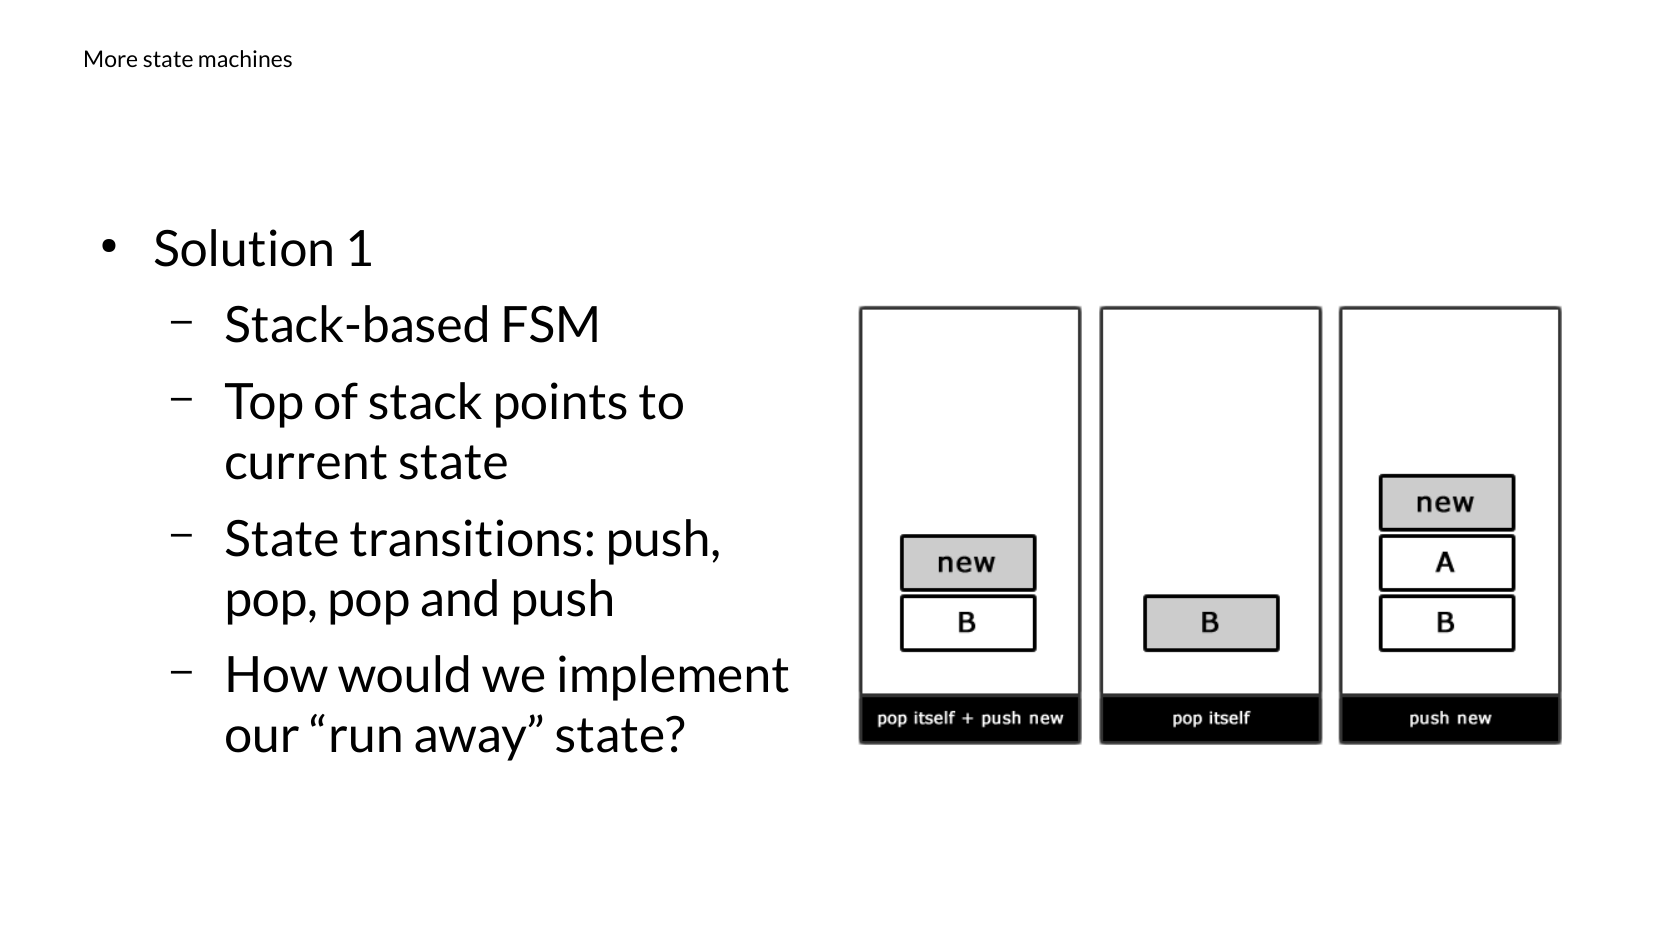

# More state machines
Solution 1
Stack-based FSM
Top of stack points to current state
State transitions: push, pop, pop and push
How would we implement our “run away” state?